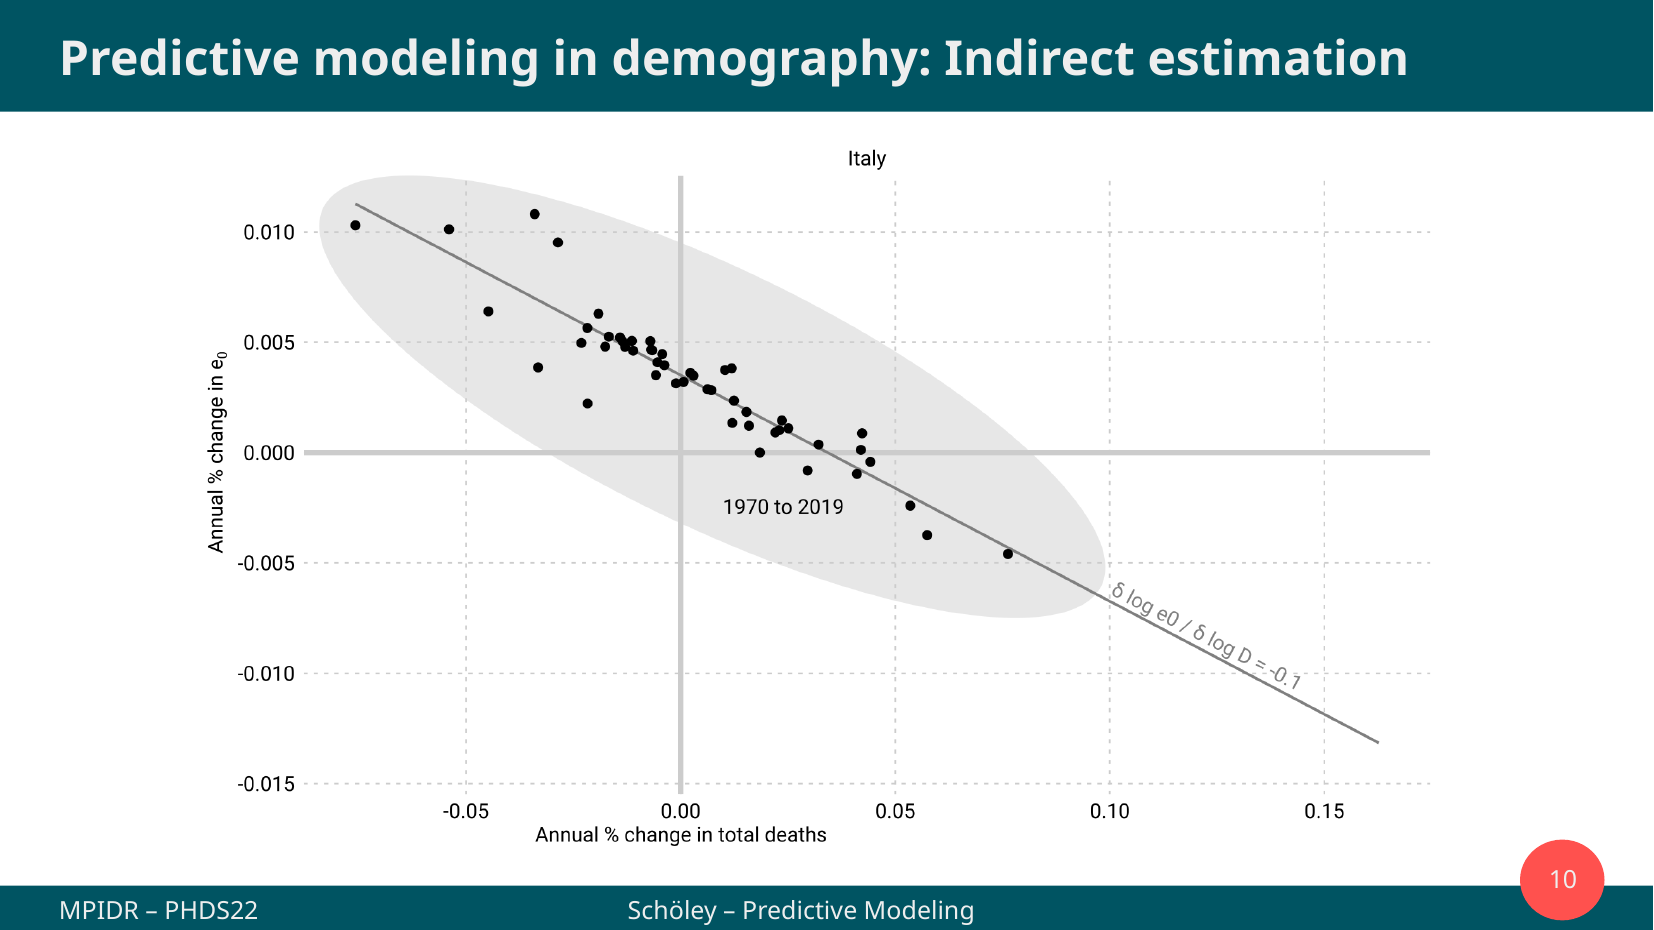

# Predictive modeling in demography: Indirect estimation
10
MPIDR – PHDS22
Schöley – Predictive Modeling